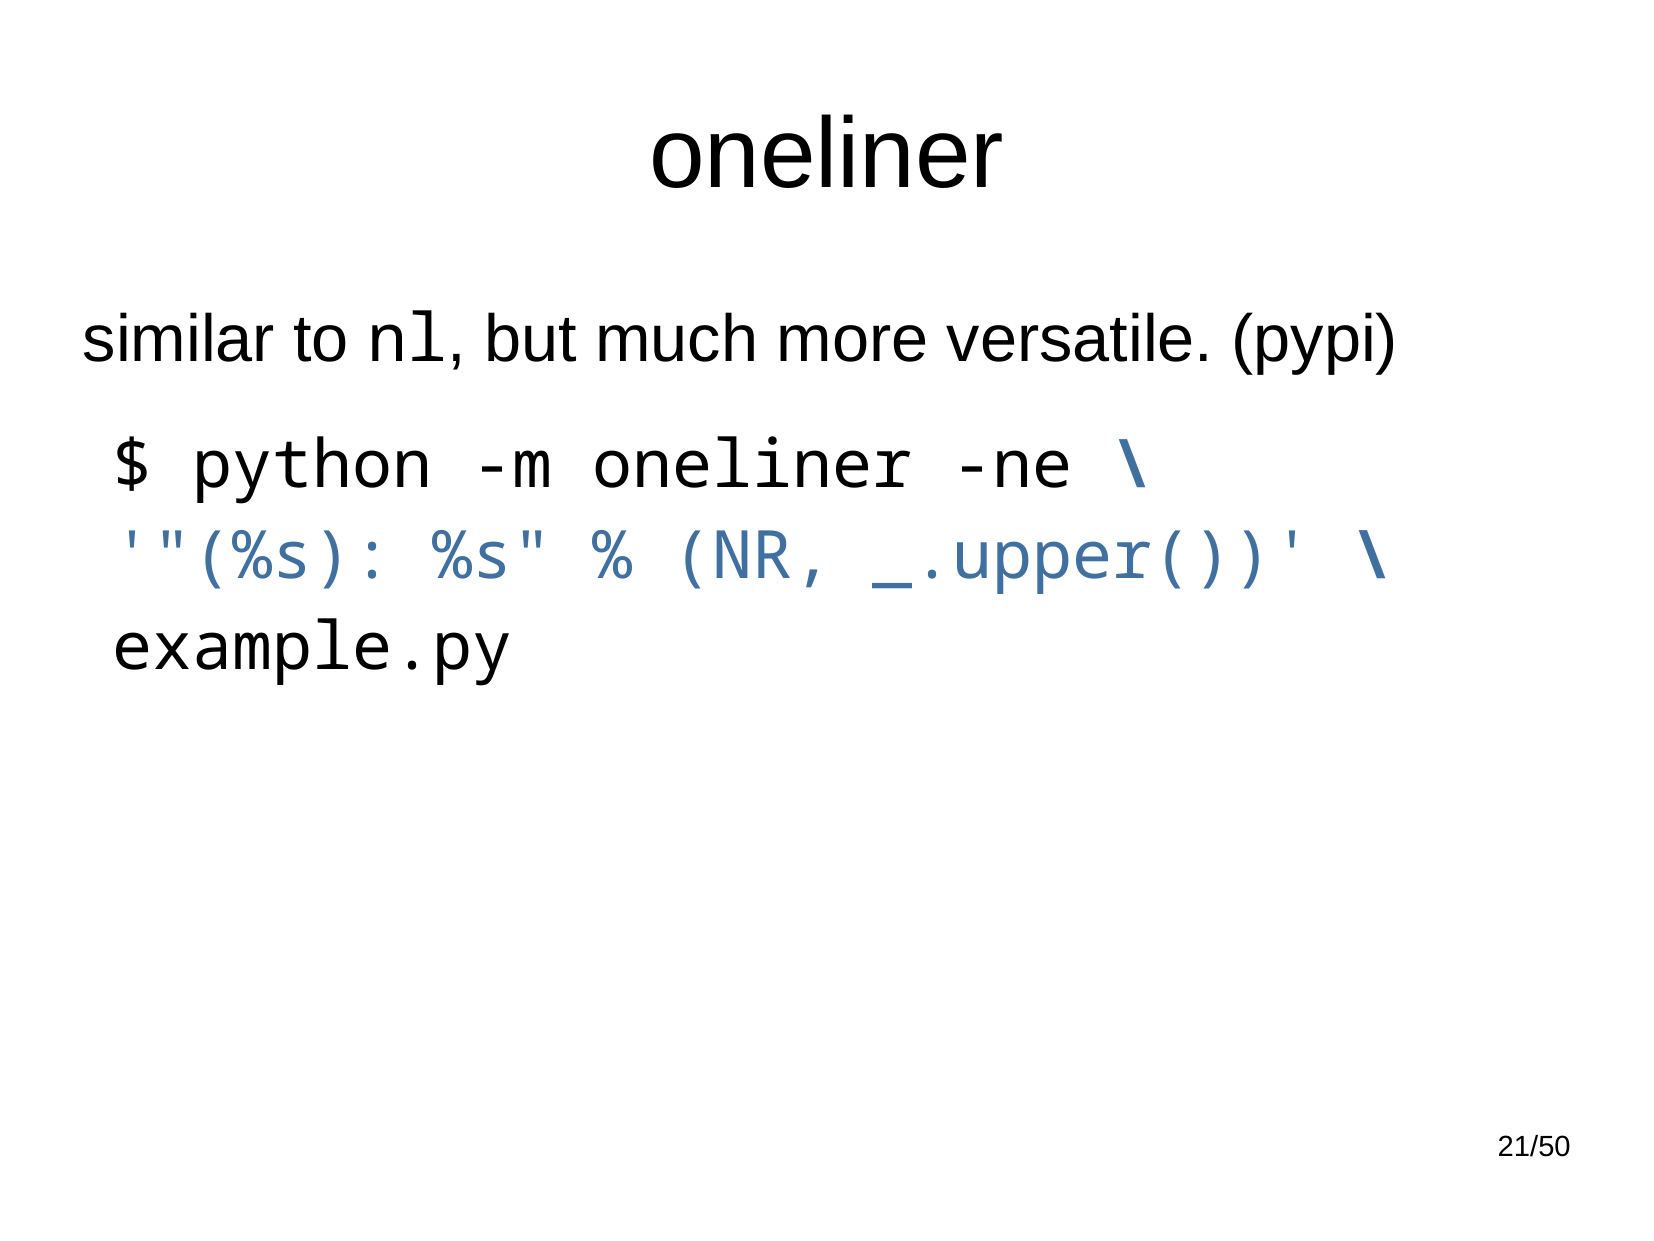

# oneliner
similar to nl, but much more versatile. (pypi)
$ python -m oneliner -ne \
'"(%s): %s" % (NR, _.upper())' \
example.py
21